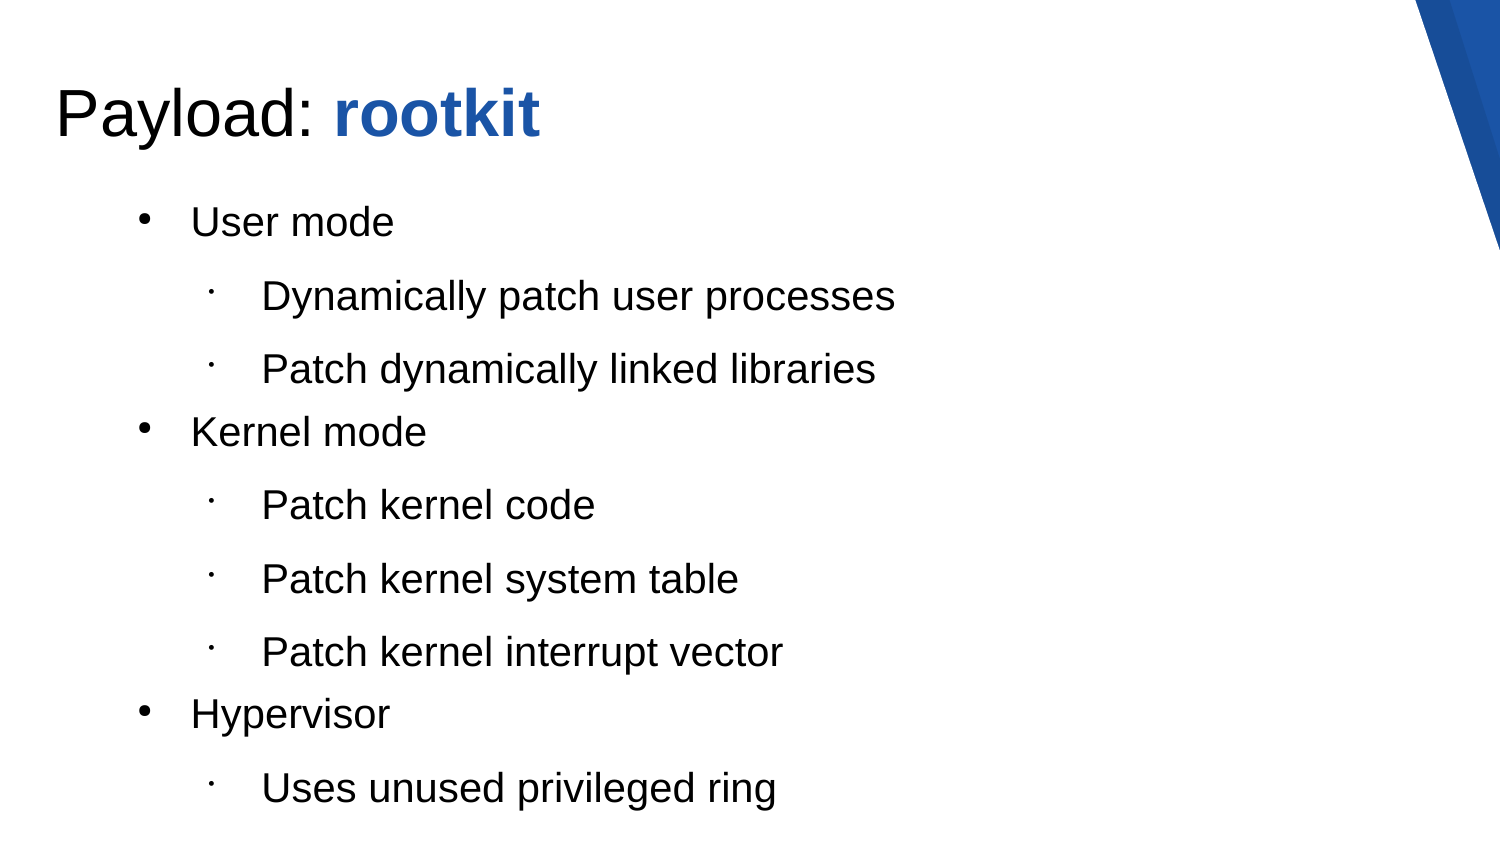

Payload: rootkit
# User mode
Dynamically patch user processes
Patch dynamically linked libraries
Kernel mode
Patch kernel code
Patch kernel system table
Patch kernel interrupt vector
Hypervisor
Uses unused privileged ring